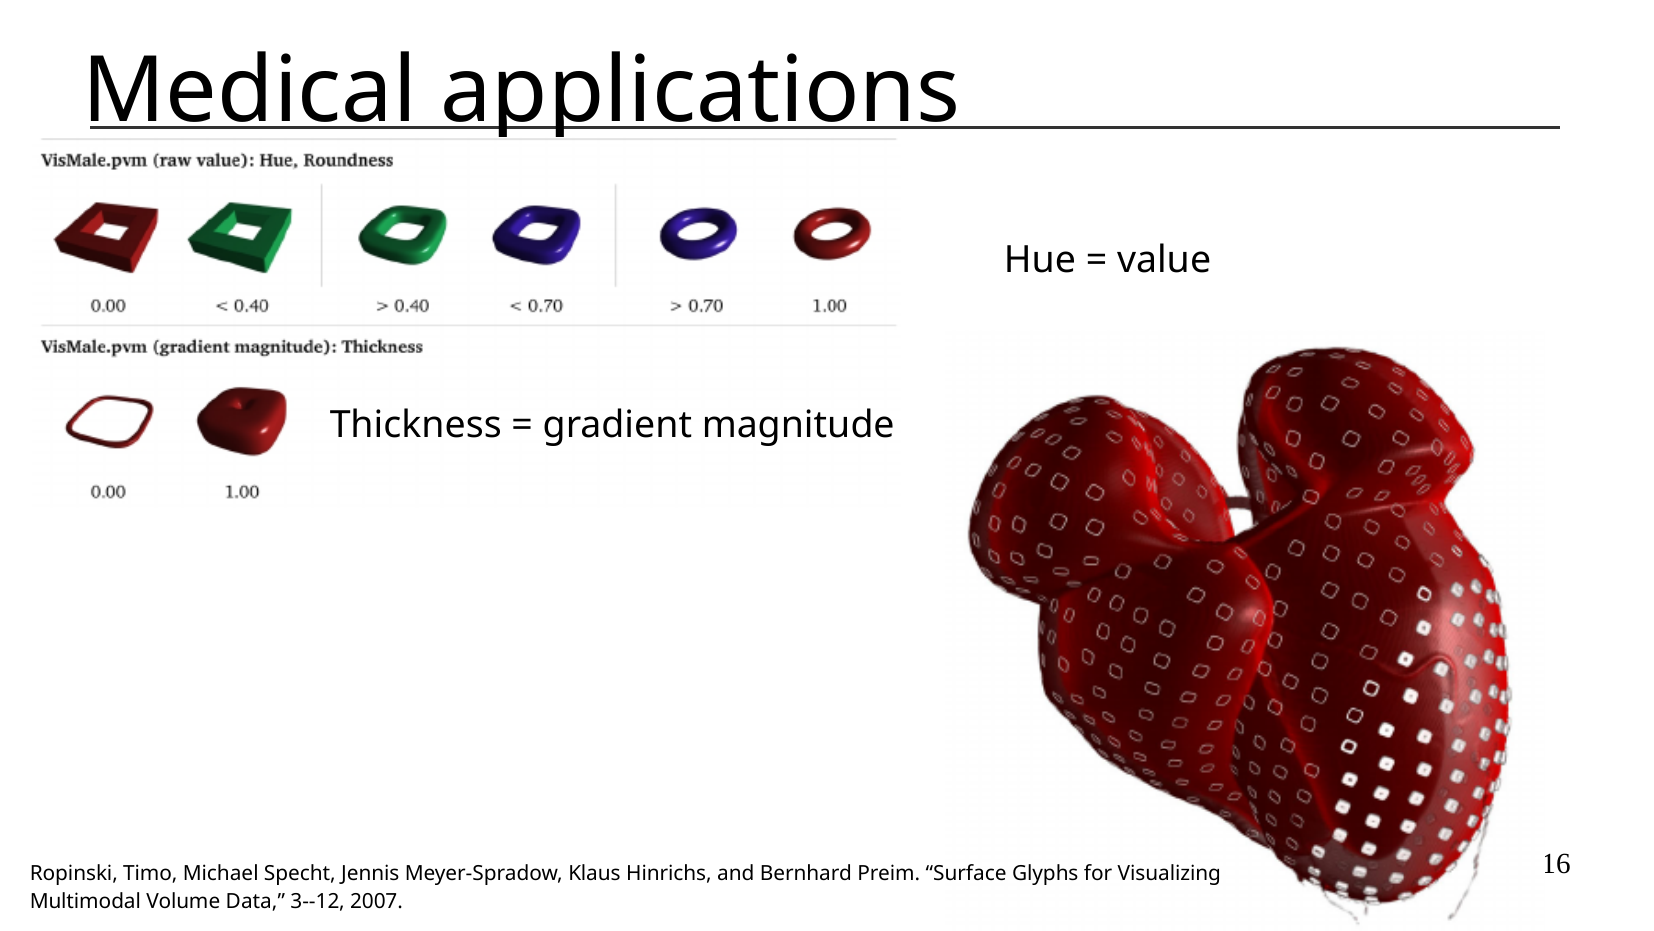

# Medical applications
Hue = value
Thickness = gradient magnitude
16
Ropinski, Timo, Michael Specht, Jennis Meyer-Spradow, Klaus Hinrichs, and Bernhard Preim. “Surface Glyphs for Visualizing Multimodal Volume Data,” 3--12, 2007.